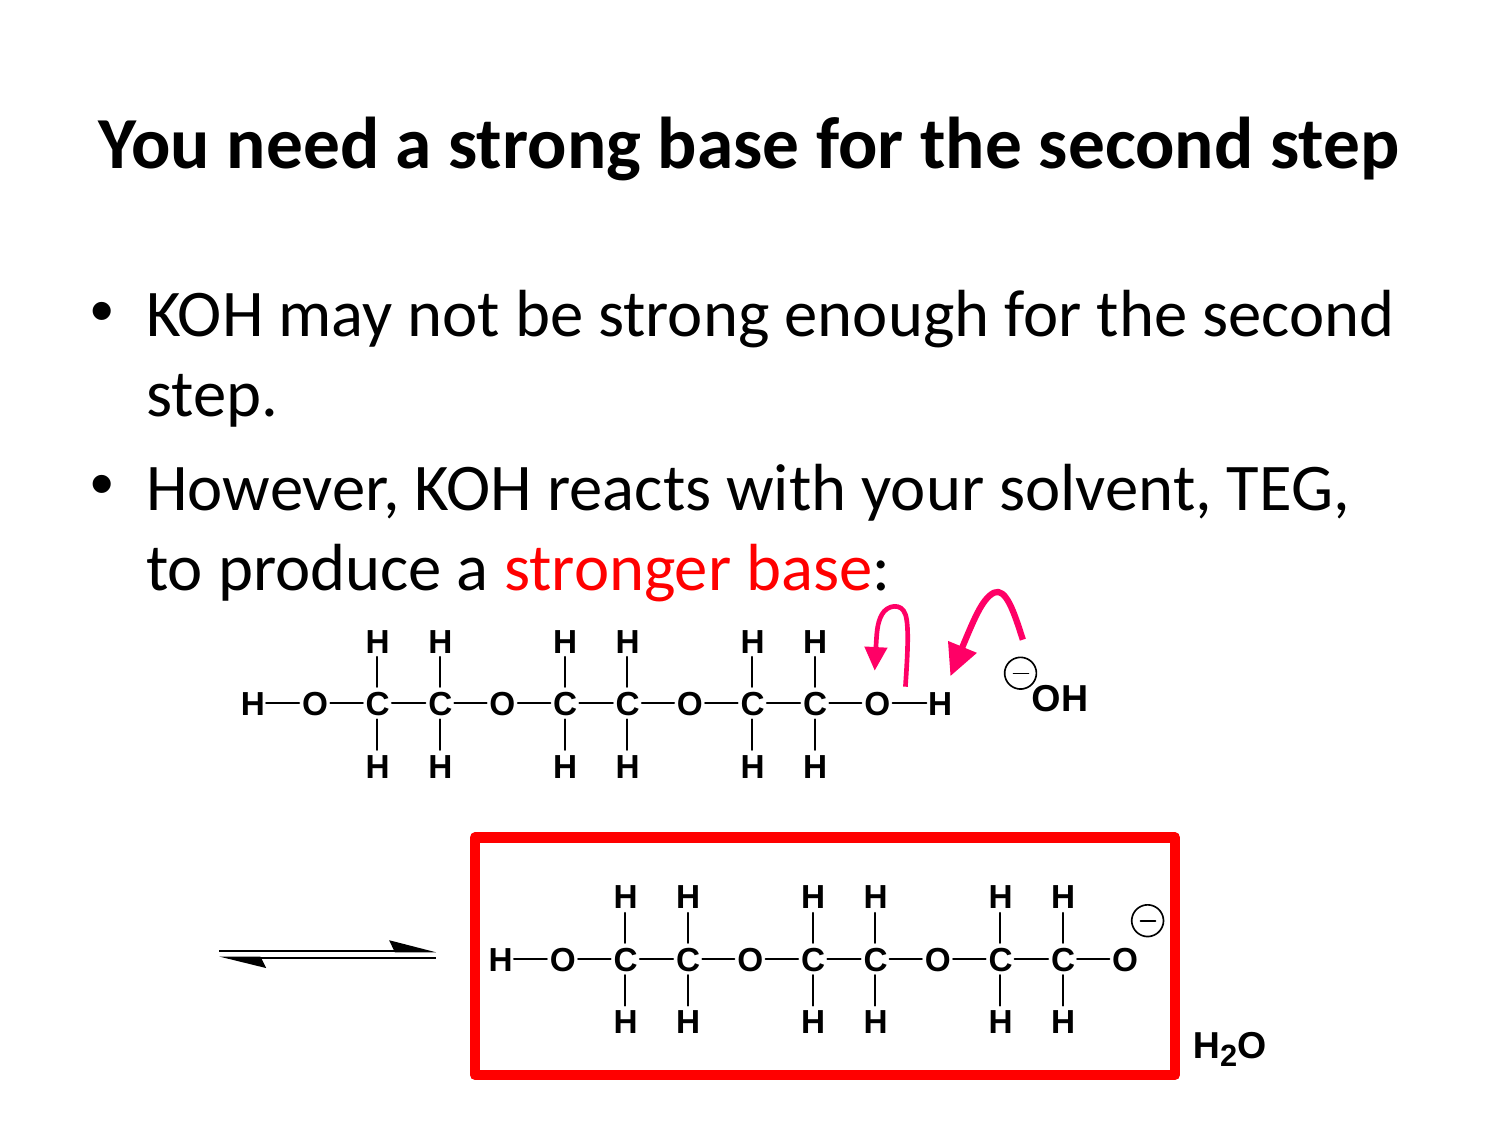

# You need a strong base for the second step
KOH may not be strong enough for the second step.
However, KOH reacts with your solvent, TEG, to produce a stronger base: